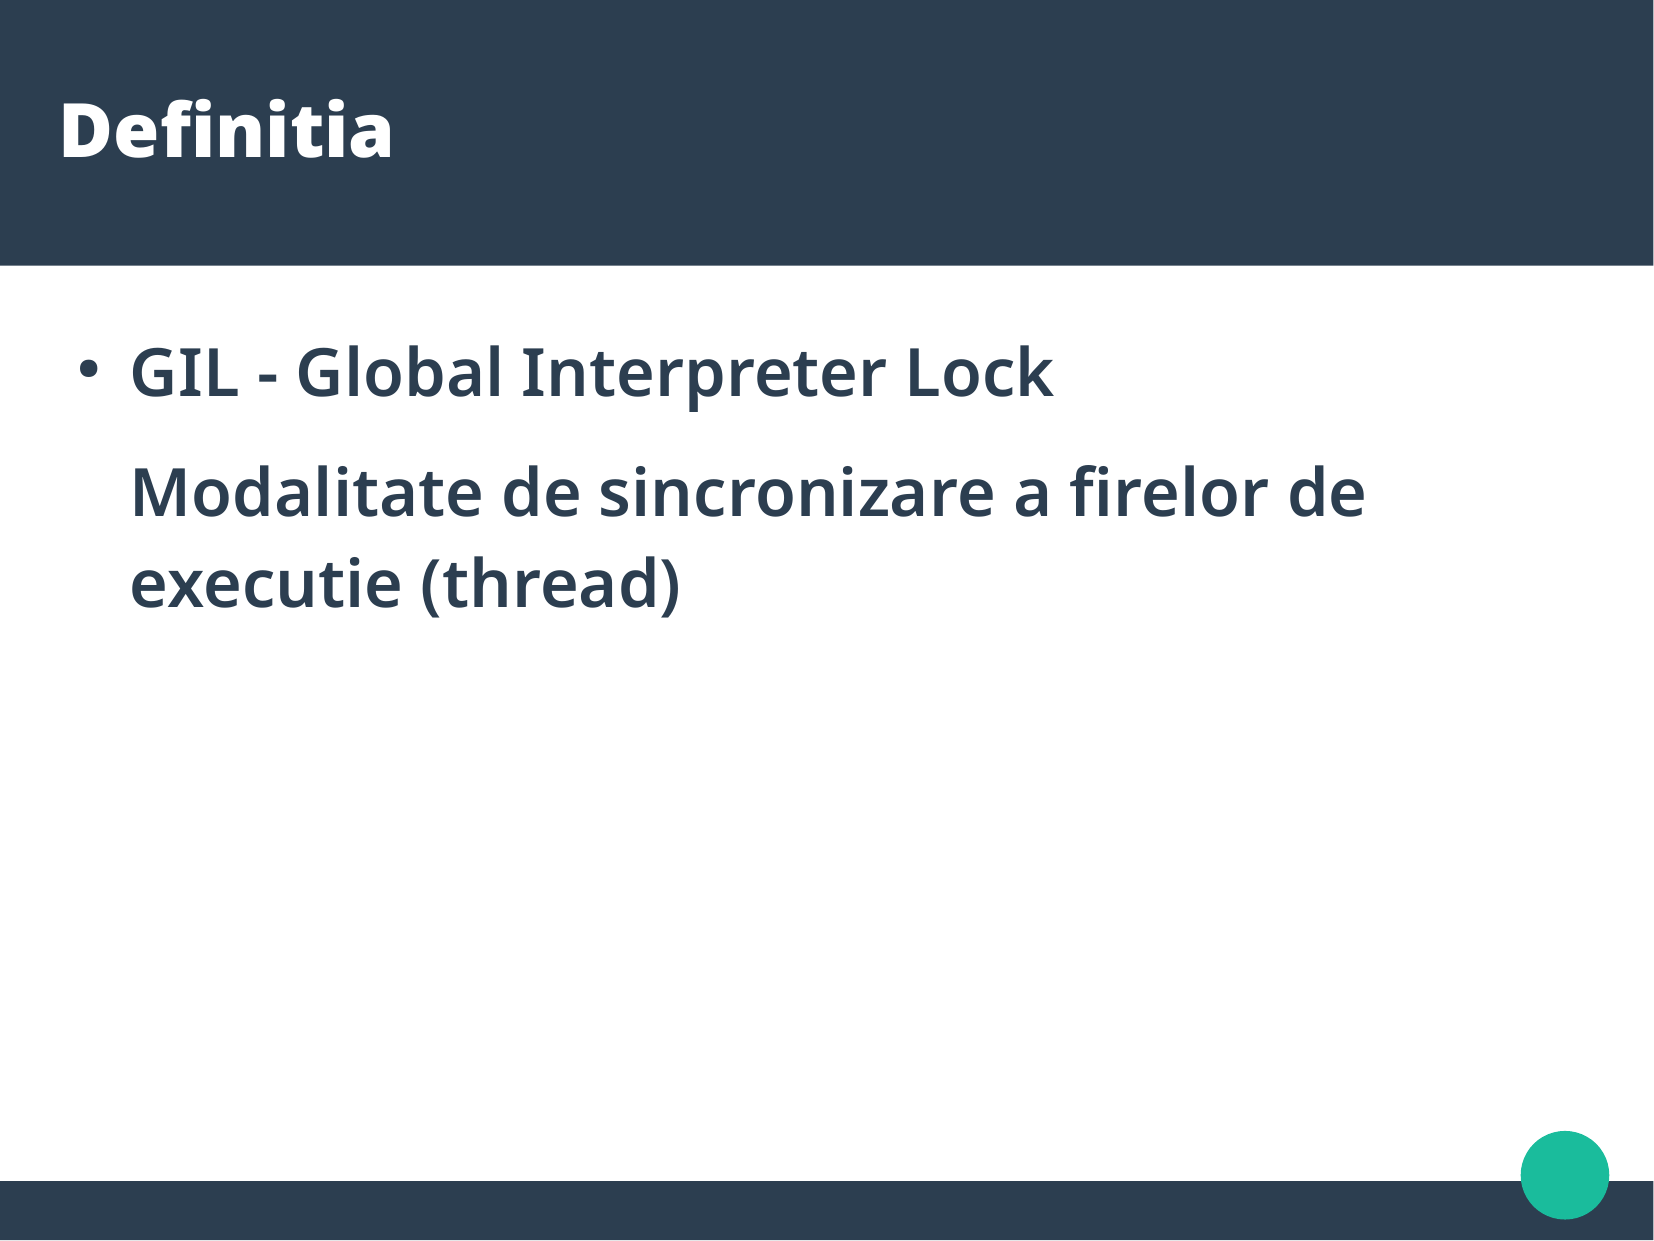

# Definitia
GIL - Global Interpreter Lock
Modalitate de sincronizare a firelor de executie (thread)